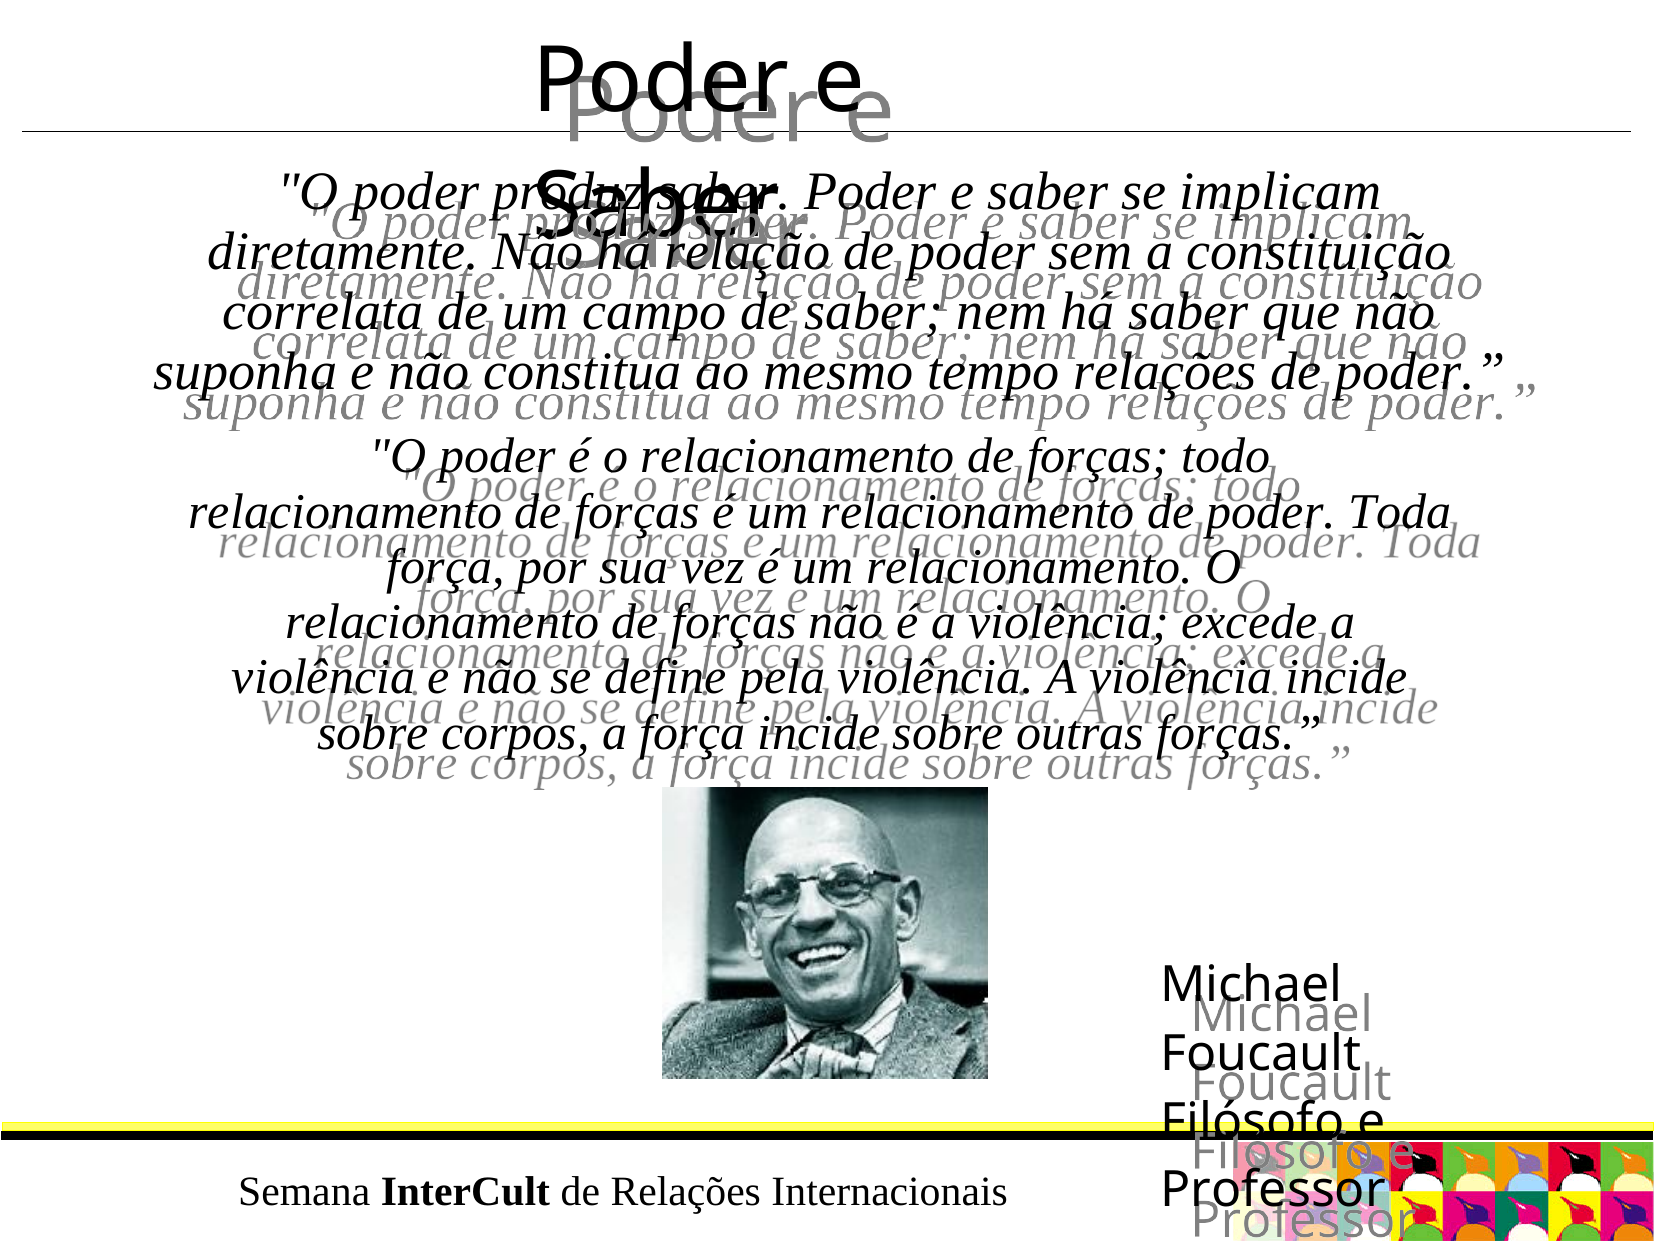

Poder e Saber
"O poder produz saber. Poder e saber se implicam
diretamente. Não há relação de poder sem a constituição
correlata de um campo de saber; nem há saber que não
suponha e não constitua ao mesmo tempo relações de poder.”
"O poder é o relacionamento de forças; todo
relacionamento de forças é um relacionamento de poder. Toda
força, por sua vez é um relacionamento. O
relacionamento de forças não é a violência; excede a
violência e não se define pela violência. A violência incide
sobre corpos, a força incide sobre outras forças.”
Michael Foucault
Filósofo e Professor
Semana InterCult de Relações Internacionais